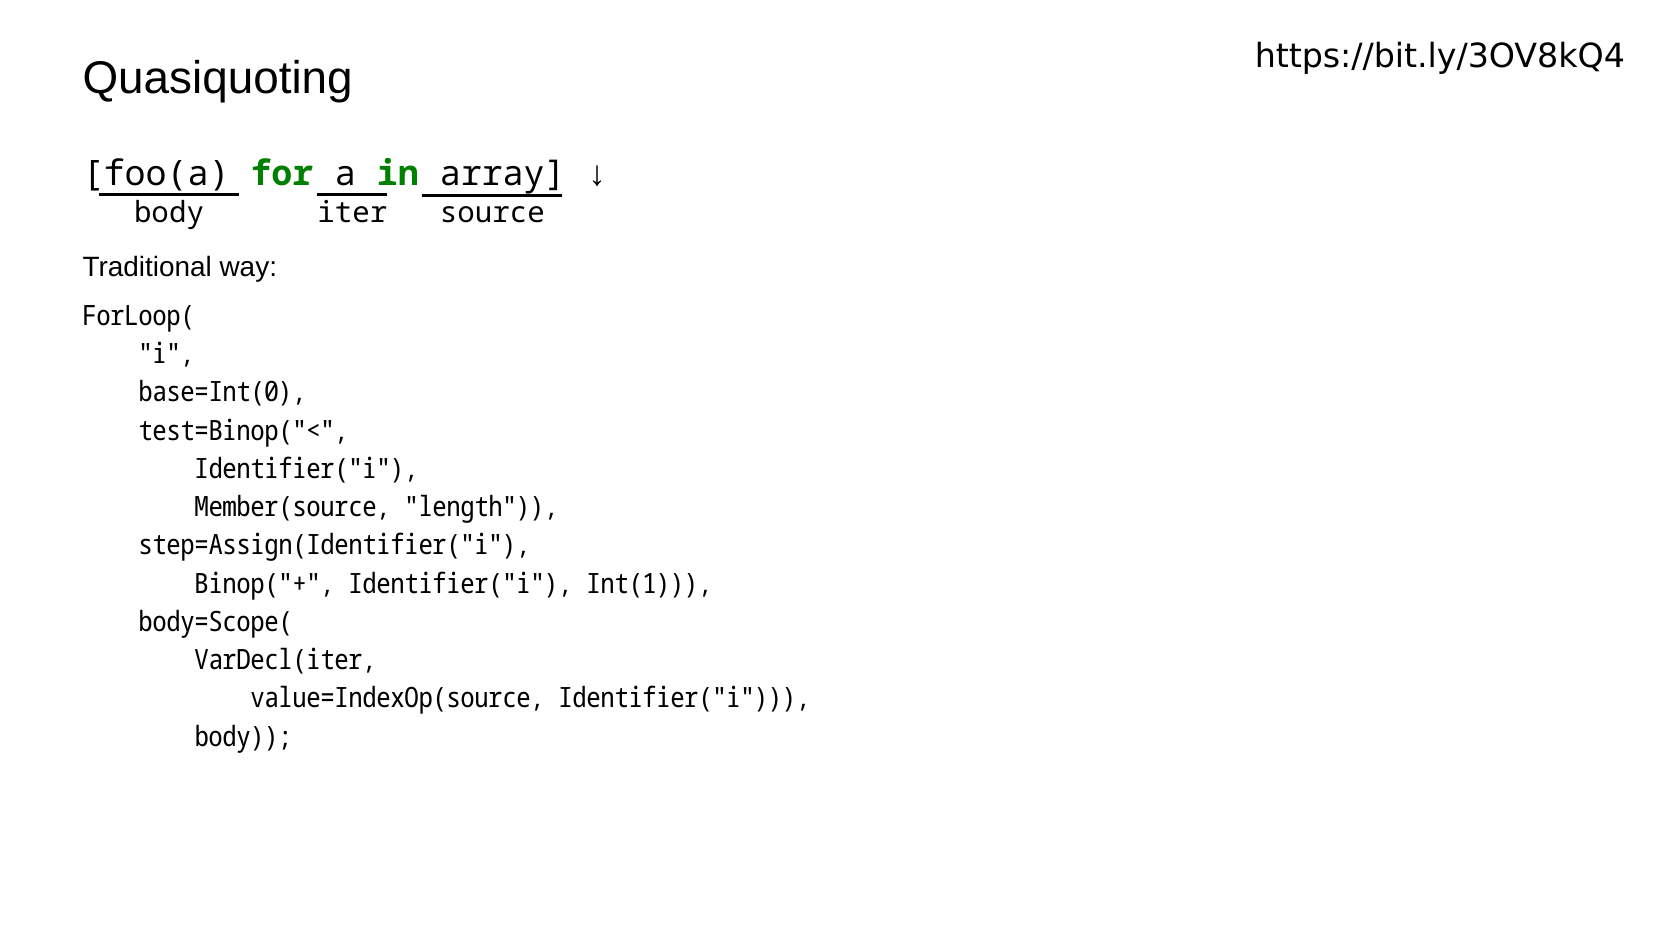

# Quasiquoting
[foo(a) for a in array] ↓
Traditional way:
ForLoop(
 "i",
 base=Int(0),
 test=Binop("<",
 Identifier("i"),
 Member(source, "length")),
 step=Assign(Identifier("i"),
 Binop("+", Identifier("i"), Int(1))),
 body=Scope(
 VarDecl(iter,
 value=IndexOp(source, Identifier("i"))),
 body));
 body
iter
 source